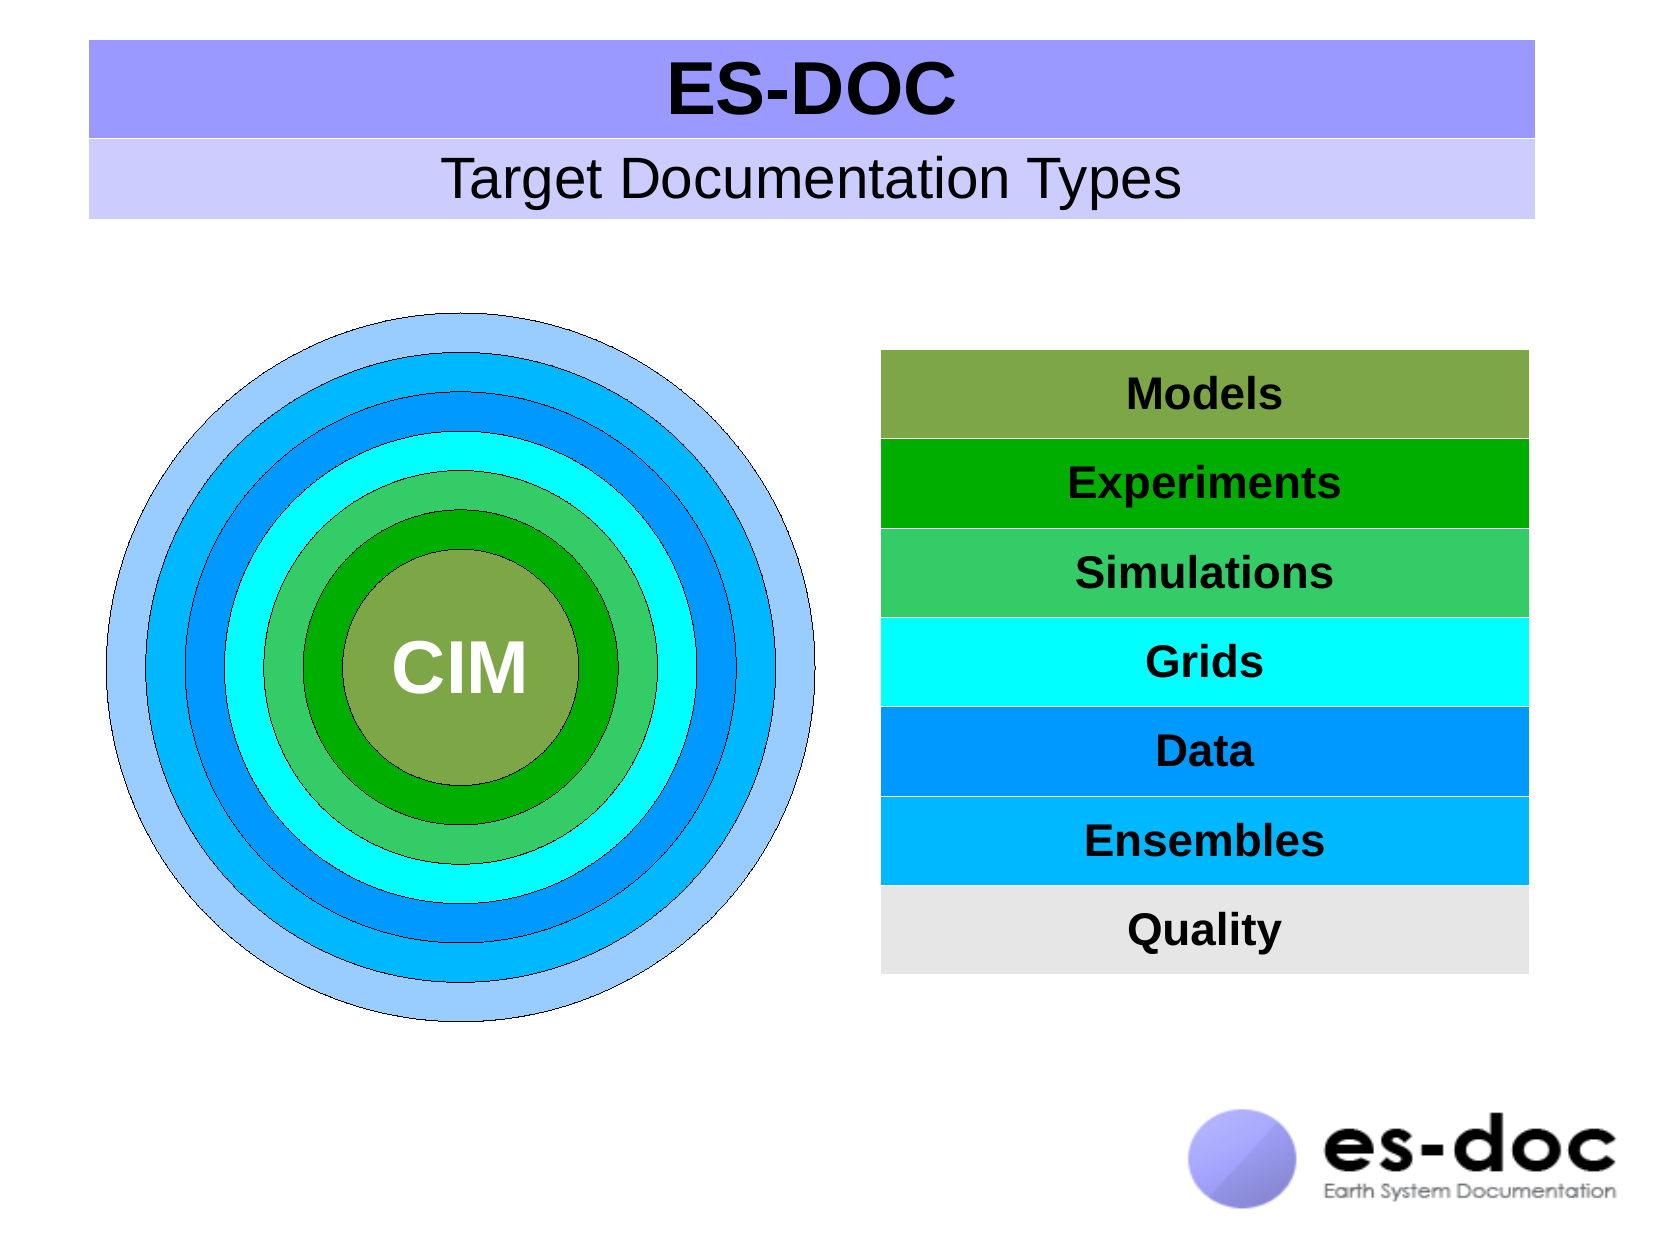

| ES-DOC |
| --- |
| Target Documentation Types |
CIM
| Models |
| --- |
| Experiments |
| Simulations |
| Grids |
| Data |
| Ensembles |
| Quality |